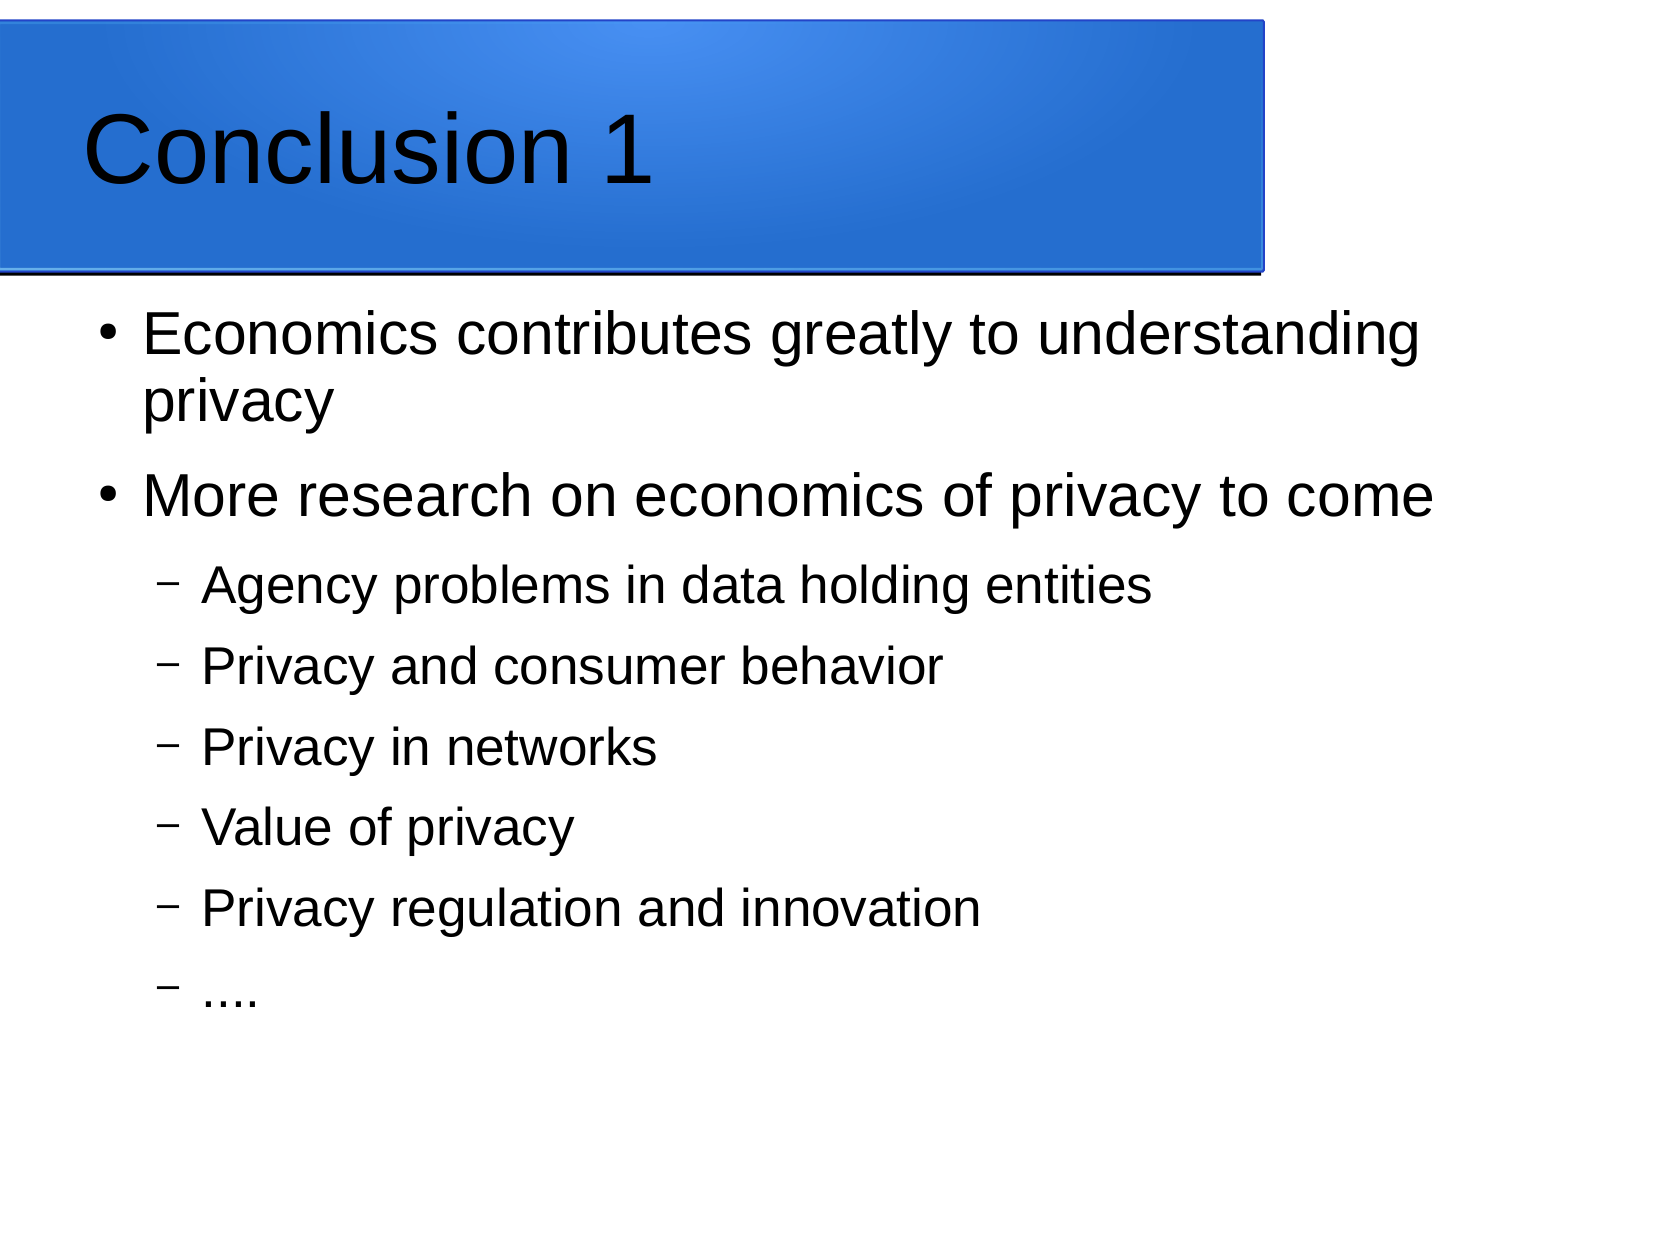

# Conclusion 1
Economics contributes greatly to understanding privacy
More research on economics of privacy to come
Agency problems in data holding entities
Privacy and consumer behavior
Privacy in networks
Value of privacy
Privacy regulation and innovation
....